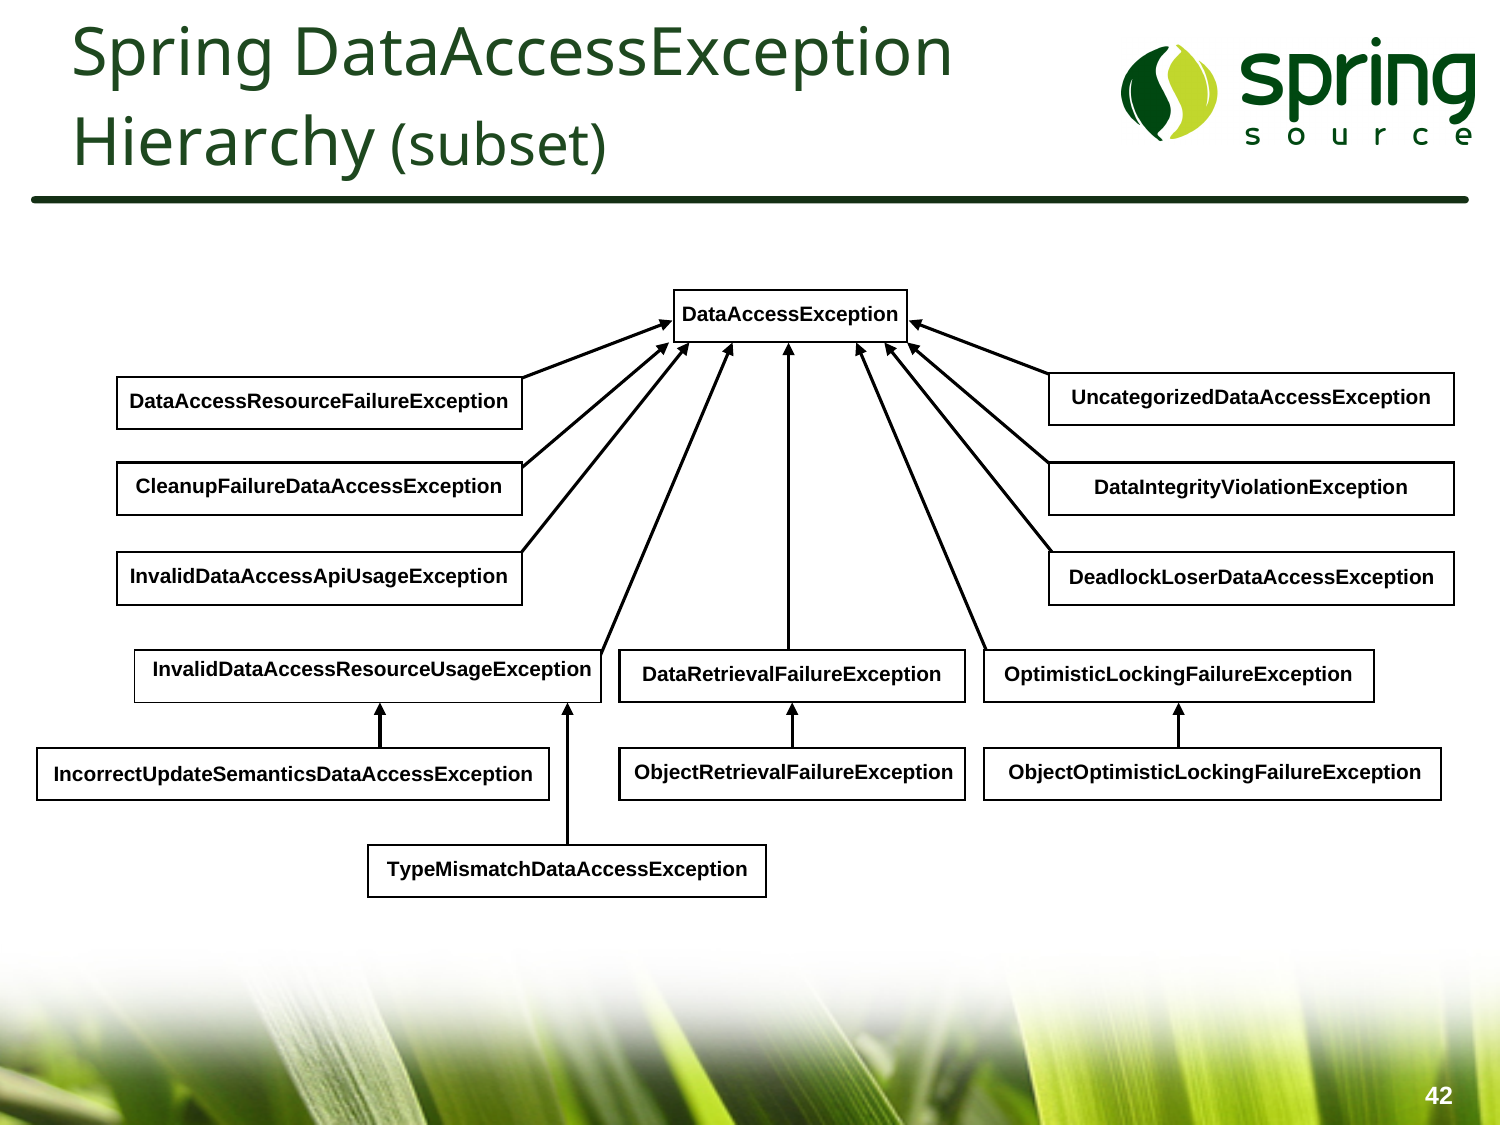

# Spring DataAccessException Hierarchy (subset)
DataAccessException
UncategorizedDataAccessException
DataAccessResourceFailureException
CleanupFailureDataAccessException
DataIntegrityViolationException
InvalidDataAccessApiUsageException
DeadlockLoserDataAccessException
InvalidDataAccessResourceUsageException
OptimisticLockingFailureException
ObjectRetrievalFailureException
ObjectOptimisticLockingFailureException
IncorrectUpdateSemanticsDataAccessException
TypeMismatchDataAccessException
DataRetrievalFailureException